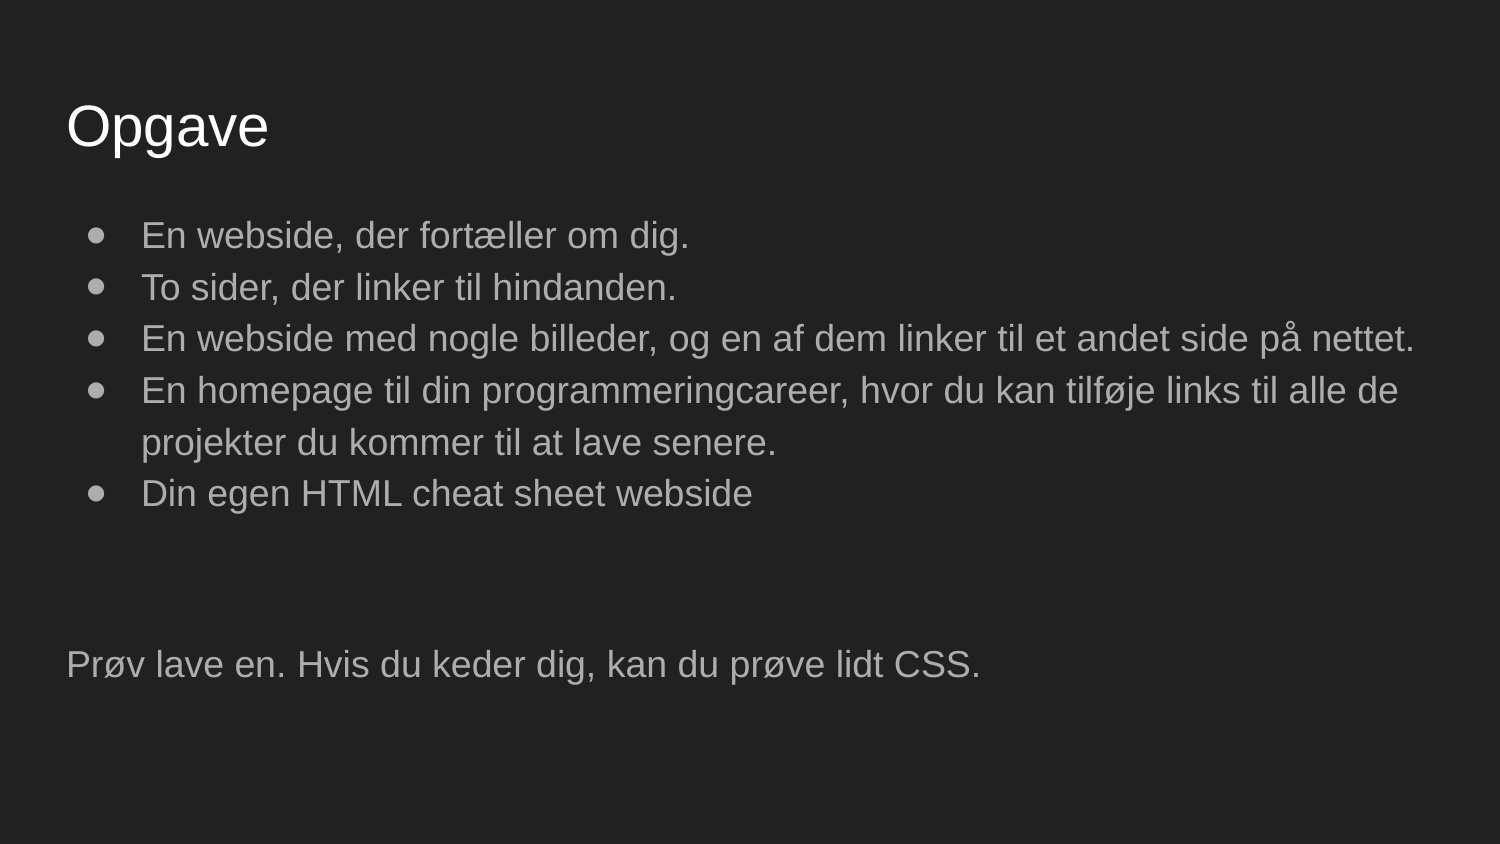

# Opgave
En webside, der fortæller om dig.
To sider, der linker til hindanden.
En webside med nogle billeder, og en af dem linker til et andet side på nettet.
En homepage til din programmeringcareer, hvor du kan tilføje links til alle de projekter du kommer til at lave senere.
Din egen HTML cheat sheet webside
Prøv lave en. Hvis du keder dig, kan du prøve lidt CSS.